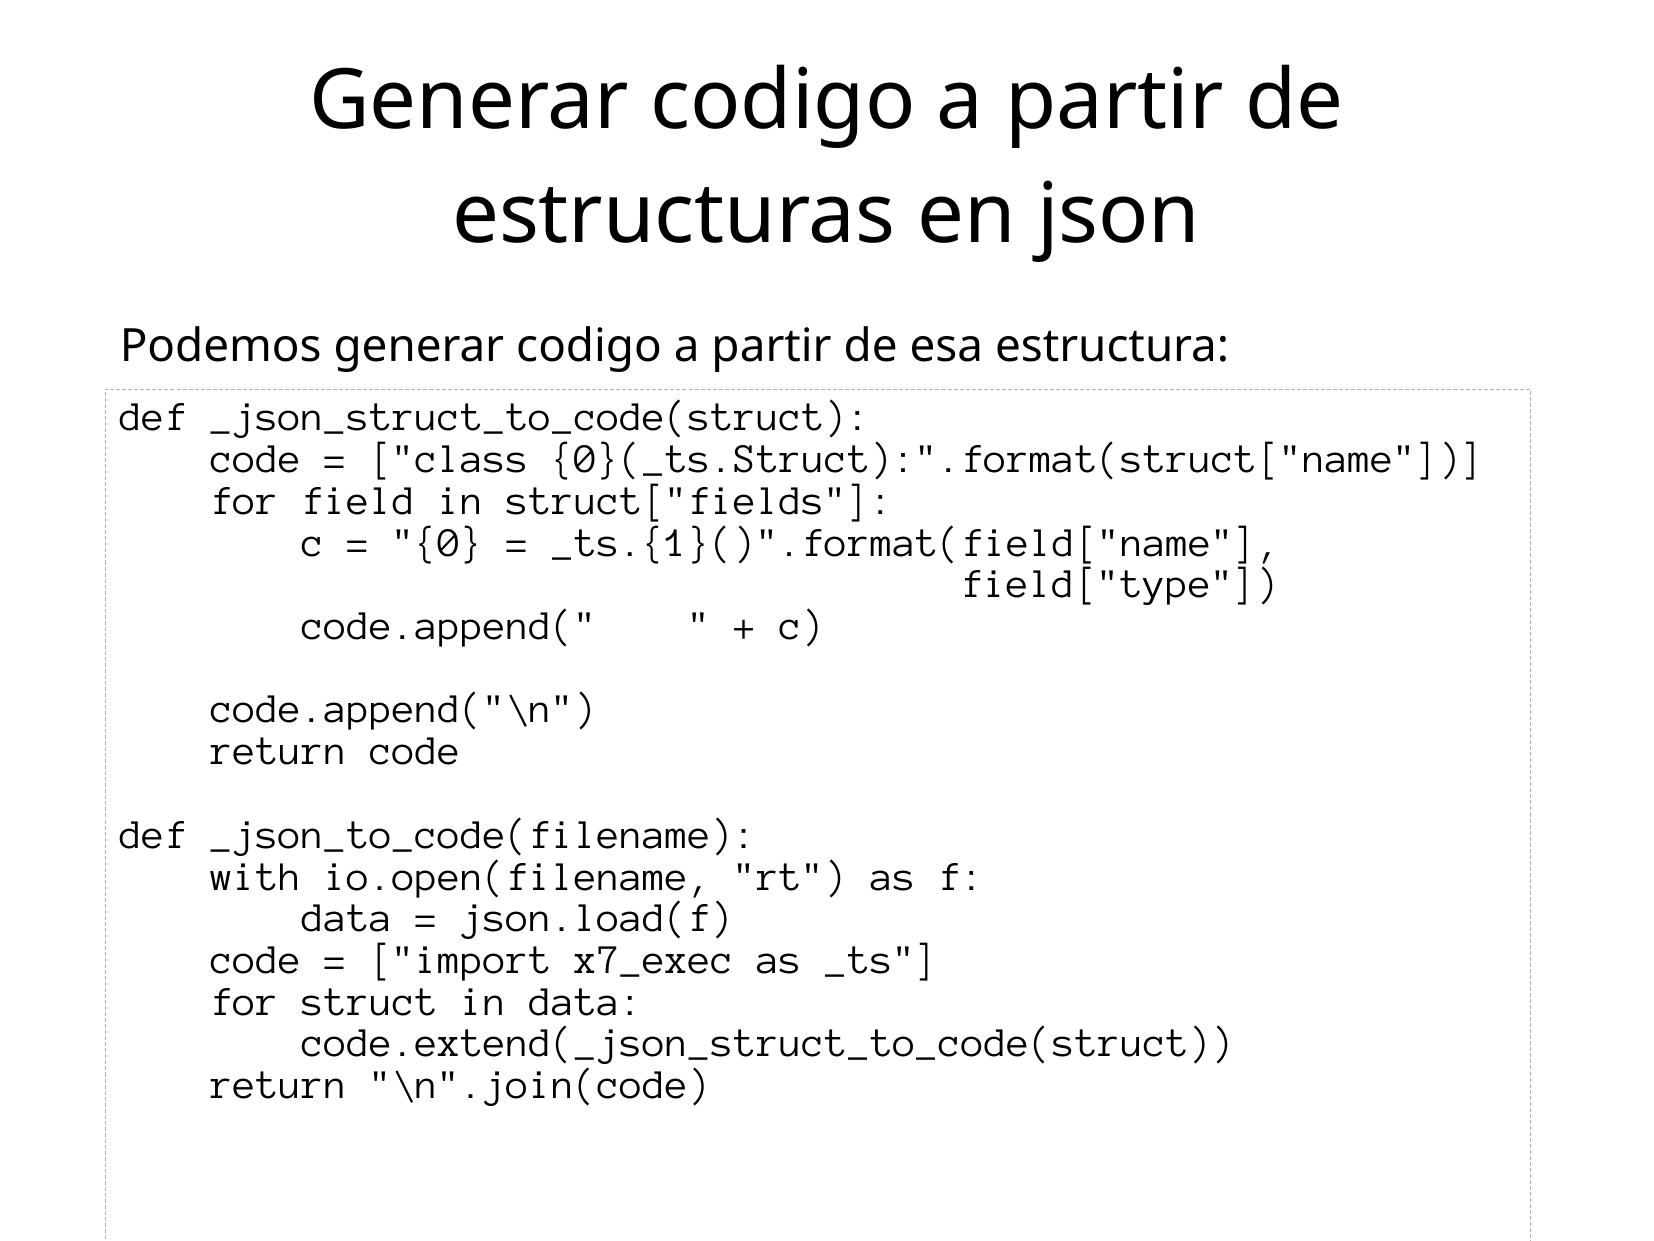

# Generar codigo a partir de estructuras en json
Podemos generar codigo a partir de esa estructura:
def _json_struct_to_code(struct):
 code = ["class {0}(_ts.Struct):".format(struct["name"])]
 for field in struct["fields"]:
 c = "{0} = _ts.{1}()".format(field["name"],
 field["type"])
 code.append(" " + c)
 code.append("\n")
 return code
def _json_to_code(filename):
 with io.open(filename, "rt") as f:
 data = json.load(f)
 code = ["import x7_exec as _ts"]
 for struct in data:
 code.extend(_json_struct_to_code(struct))
 return "\n".join(code)